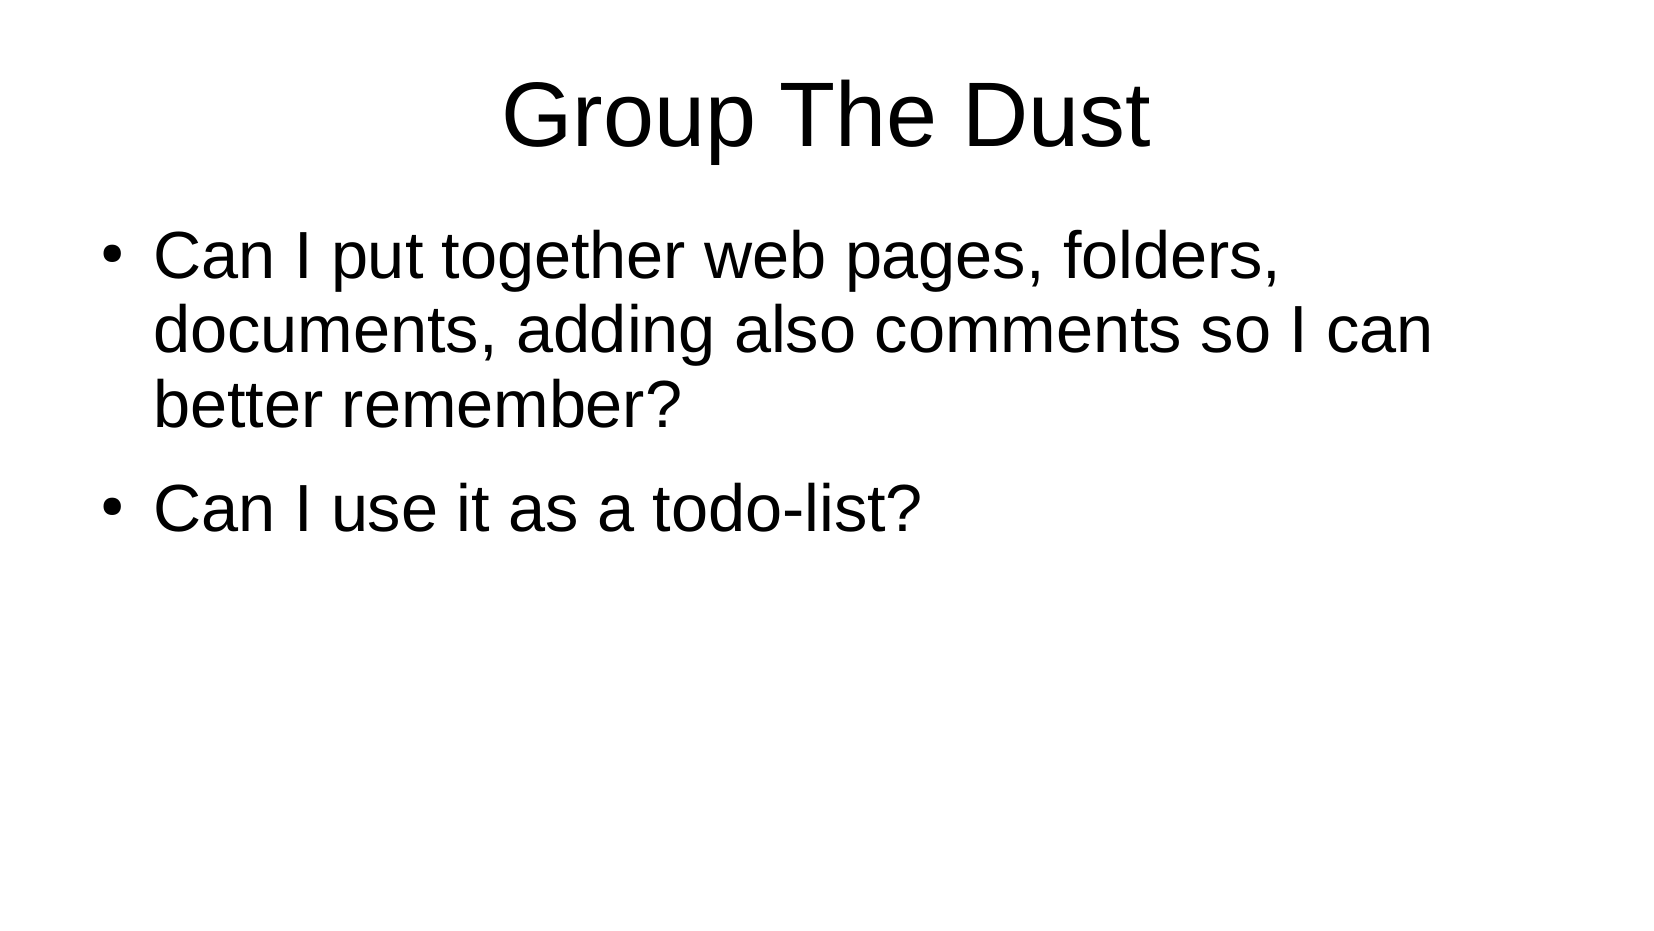

# Group The Dust
Can I put together web pages, folders, documents, adding also comments so I can better remember?
Can I use it as a todo-list?